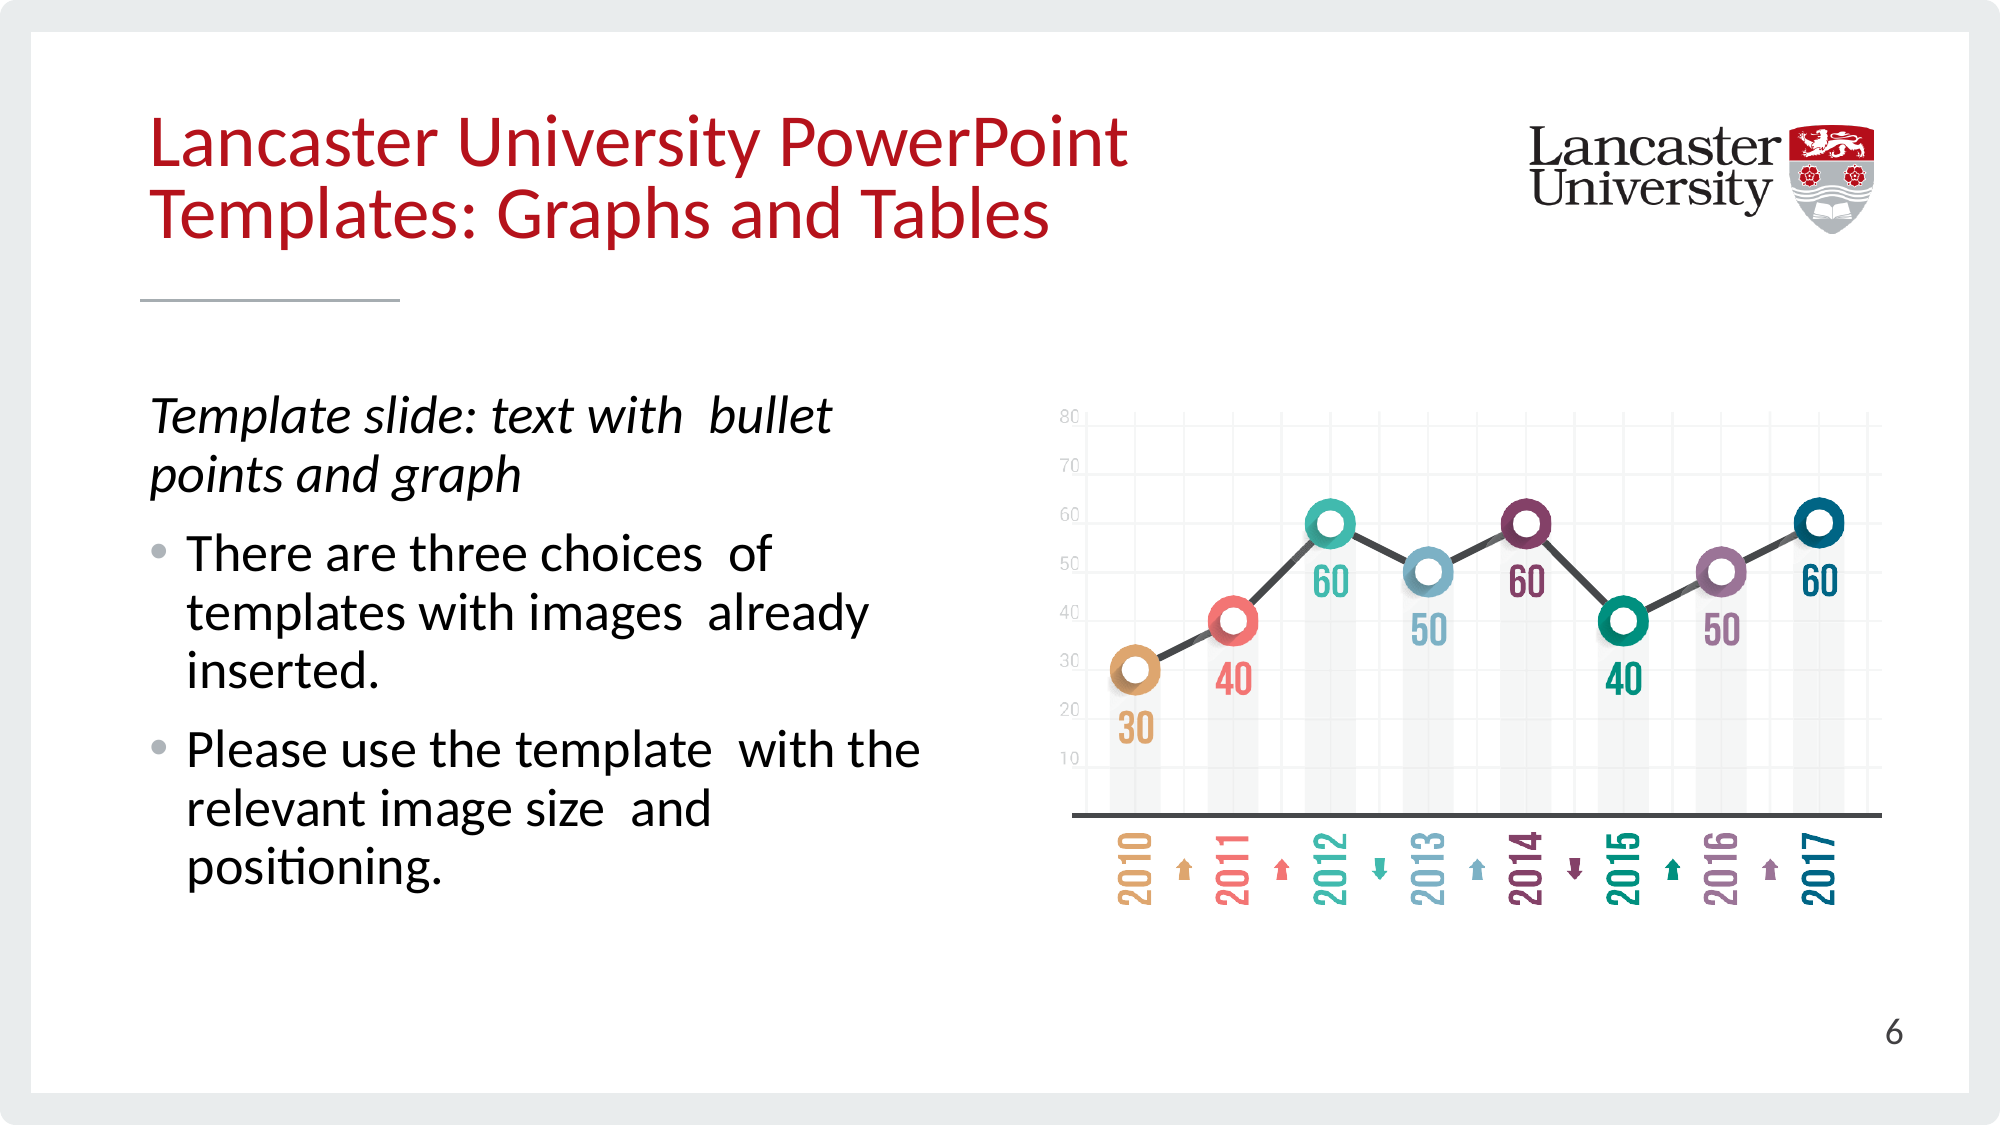

# Lancaster University PowerPoint Templates: Graphs and Tables
Template slide: text with bullet points and graph
There are three choices of templates with images already inserted.
Please use the template with the relevant image size and positioning.